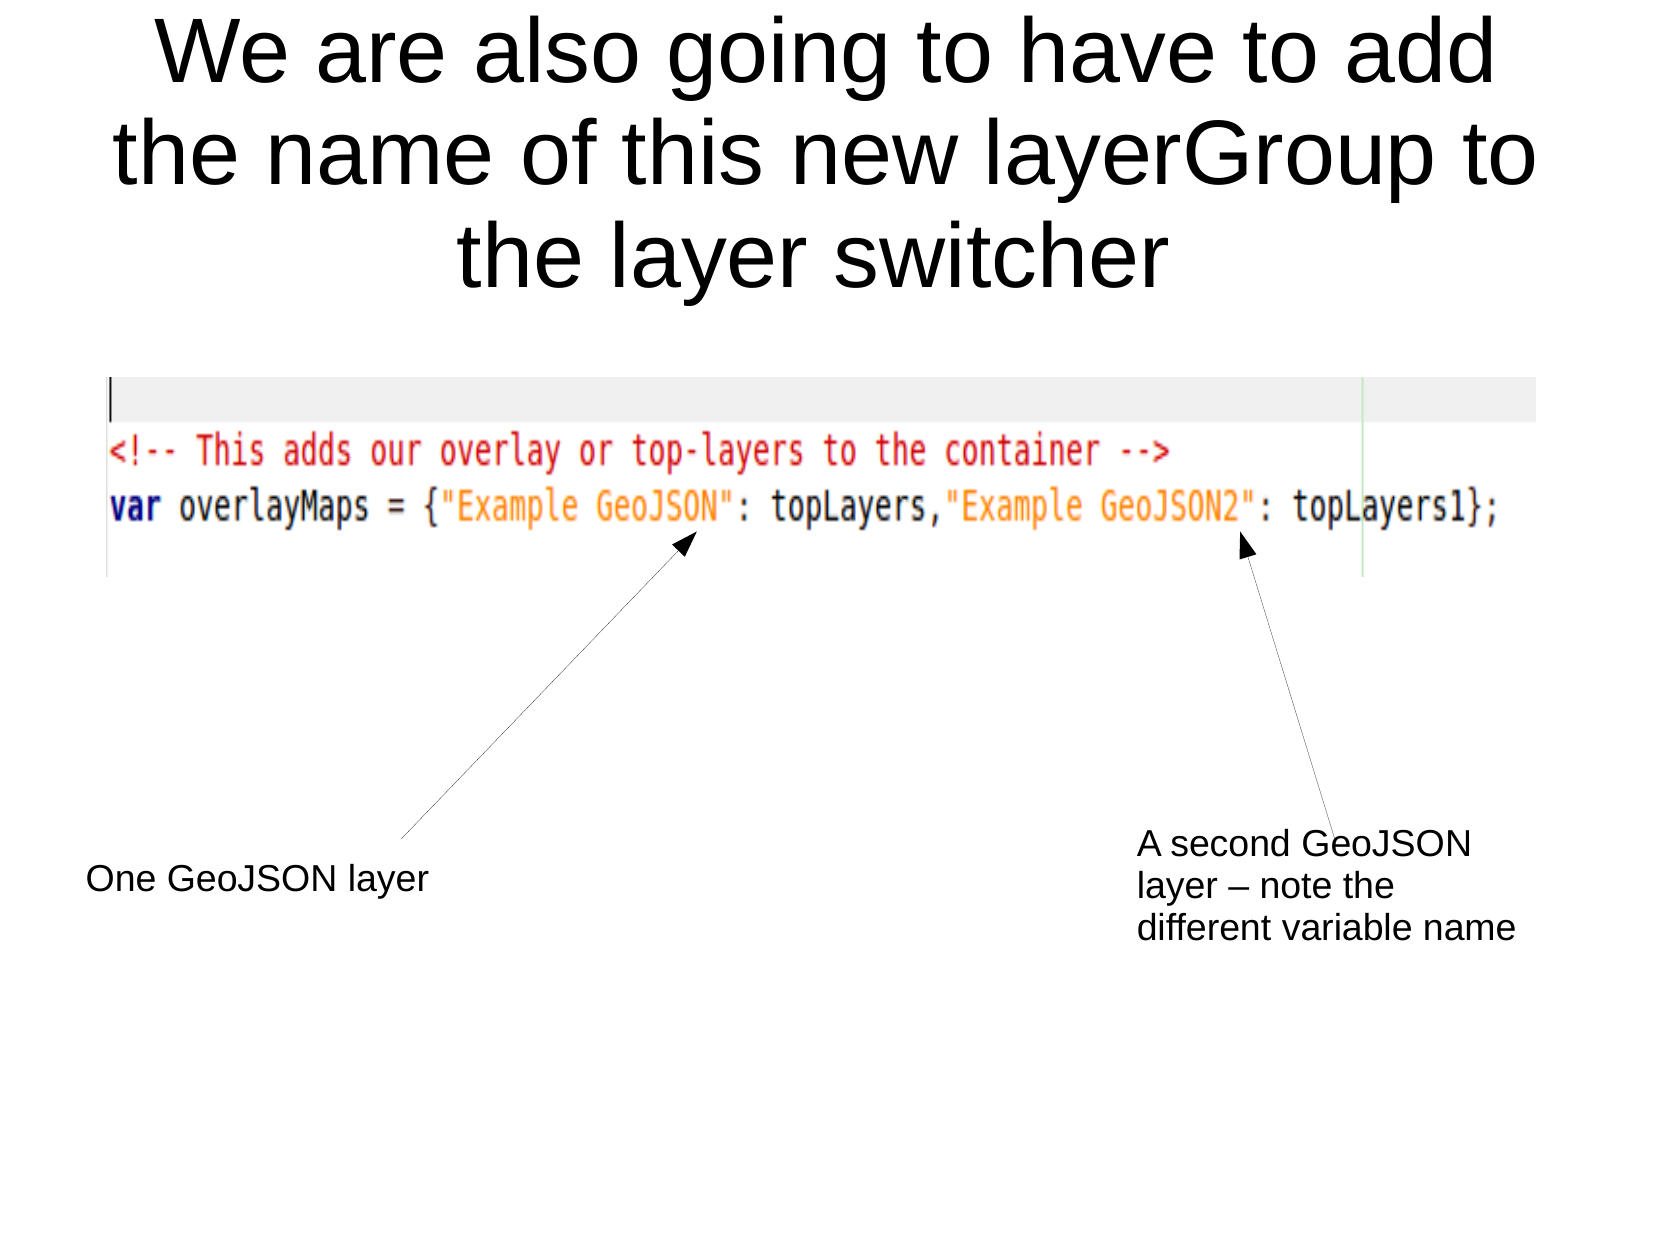

# We are also going to have to add the name of this new layerGroup to the layer switcher
A second GeoJSON layer – note the different variable name
One GeoJSON layer